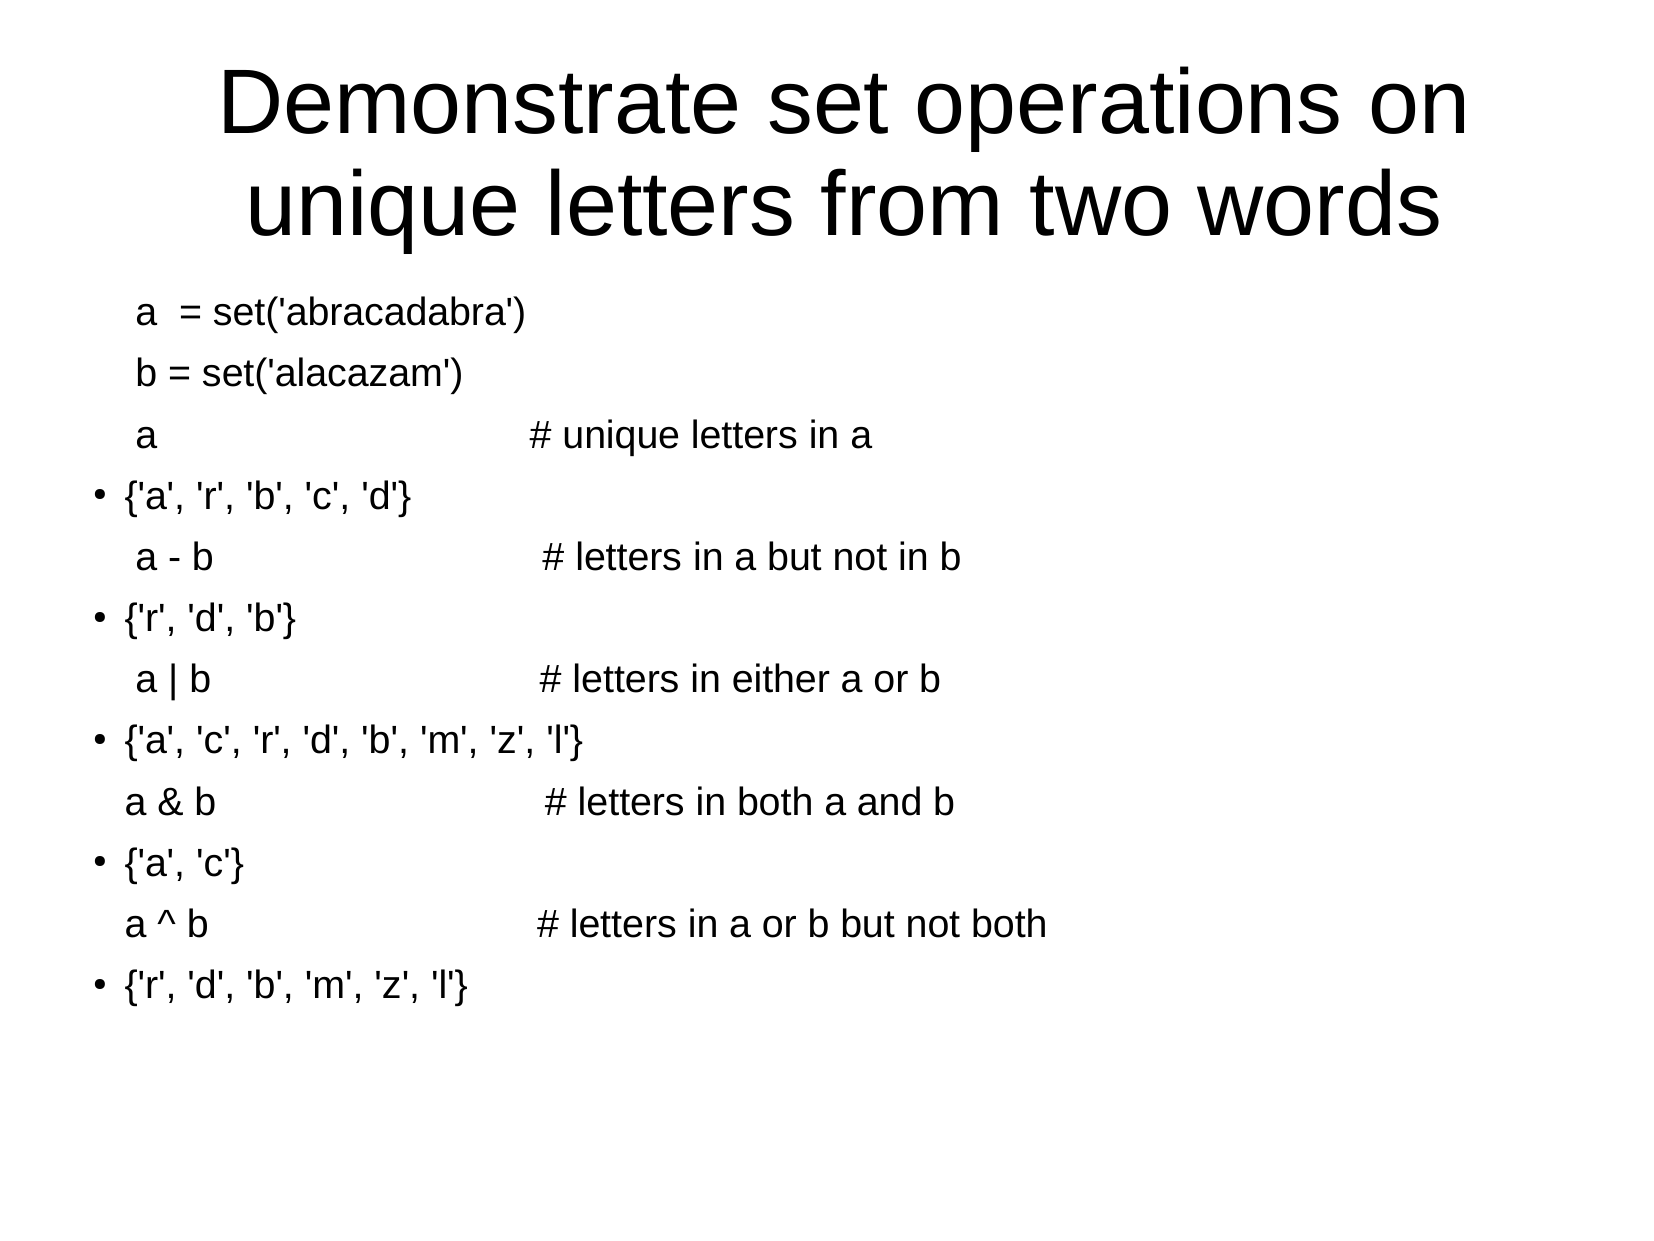

# Demonstrate set operations on unique letters from two words
 a = set('abracadabra')
 b = set('alacazam')
 a # unique letters in a
{'a', 'r', 'b', 'c', 'd'}
 a - b # letters in a but not in b
{'r', 'd', 'b'}
 a | b # letters in either a or b
{'a', 'c', 'r', 'd', 'b', 'm', 'z', 'l'}
a & b # letters in both a and b
{'a', 'c'}
a ^ b # letters in a or b but not both
{'r', 'd', 'b', 'm', 'z', 'l'}